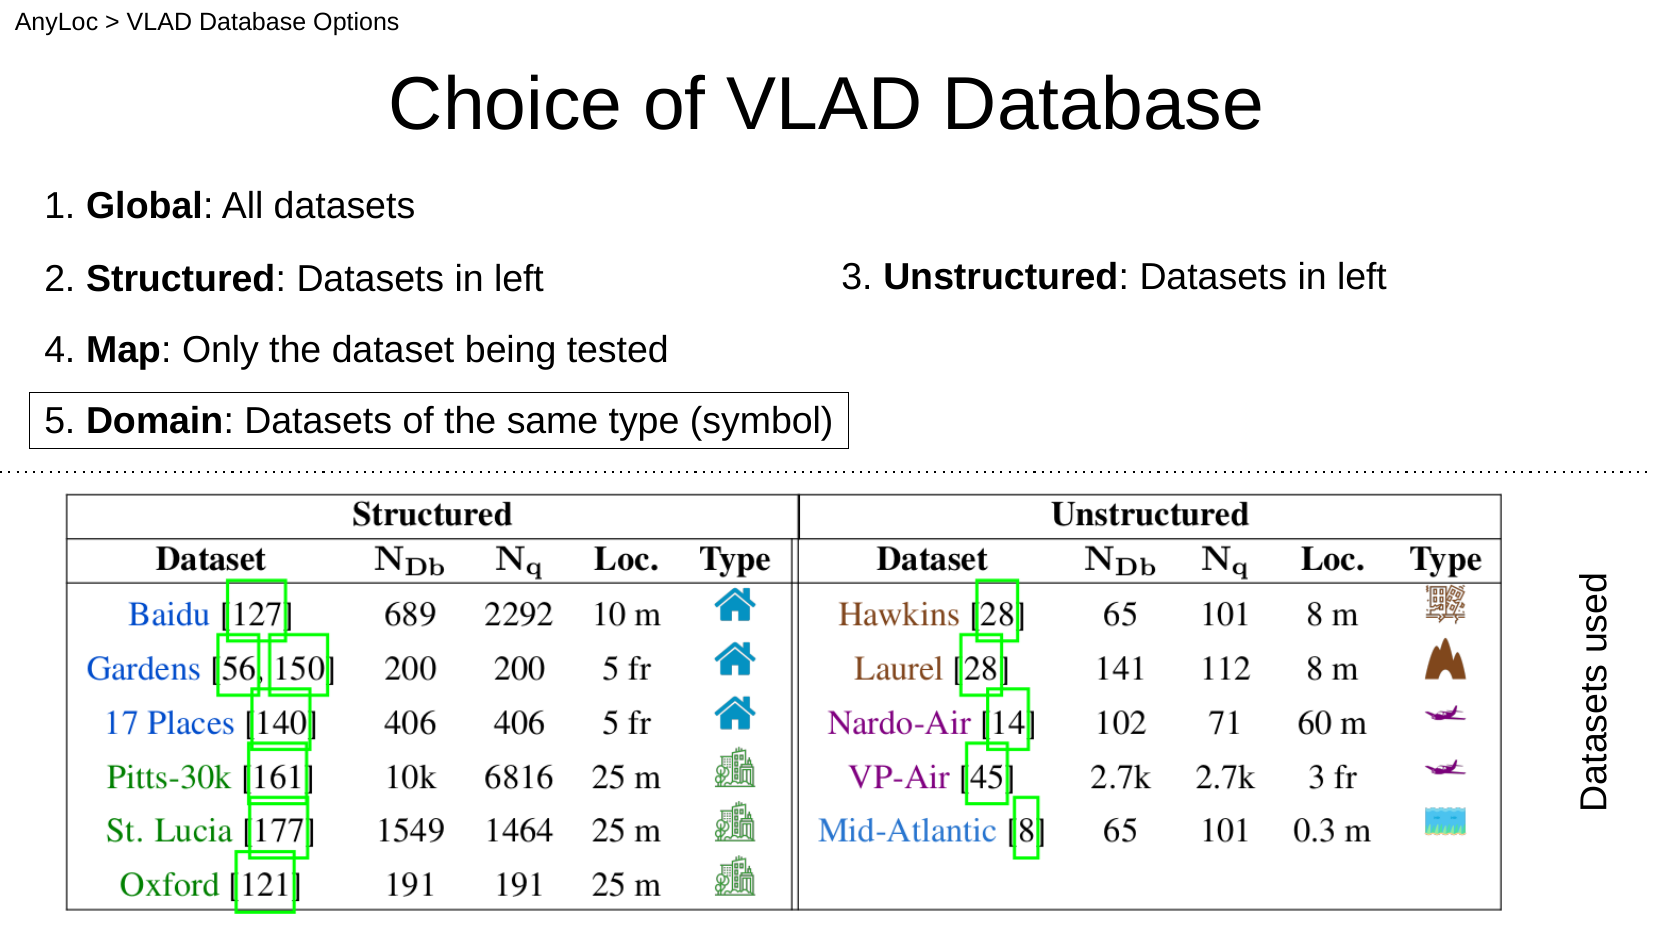

AnyLoc > VLAD Database Options
# Choice of VLAD Database
1. Global: All datasets
3. Unstructured: Datasets in left
2. Structured: Datasets in left
4. Map: Only the dataset being tested
5. Domain: Datasets of the same type (symbol)
Datasets used